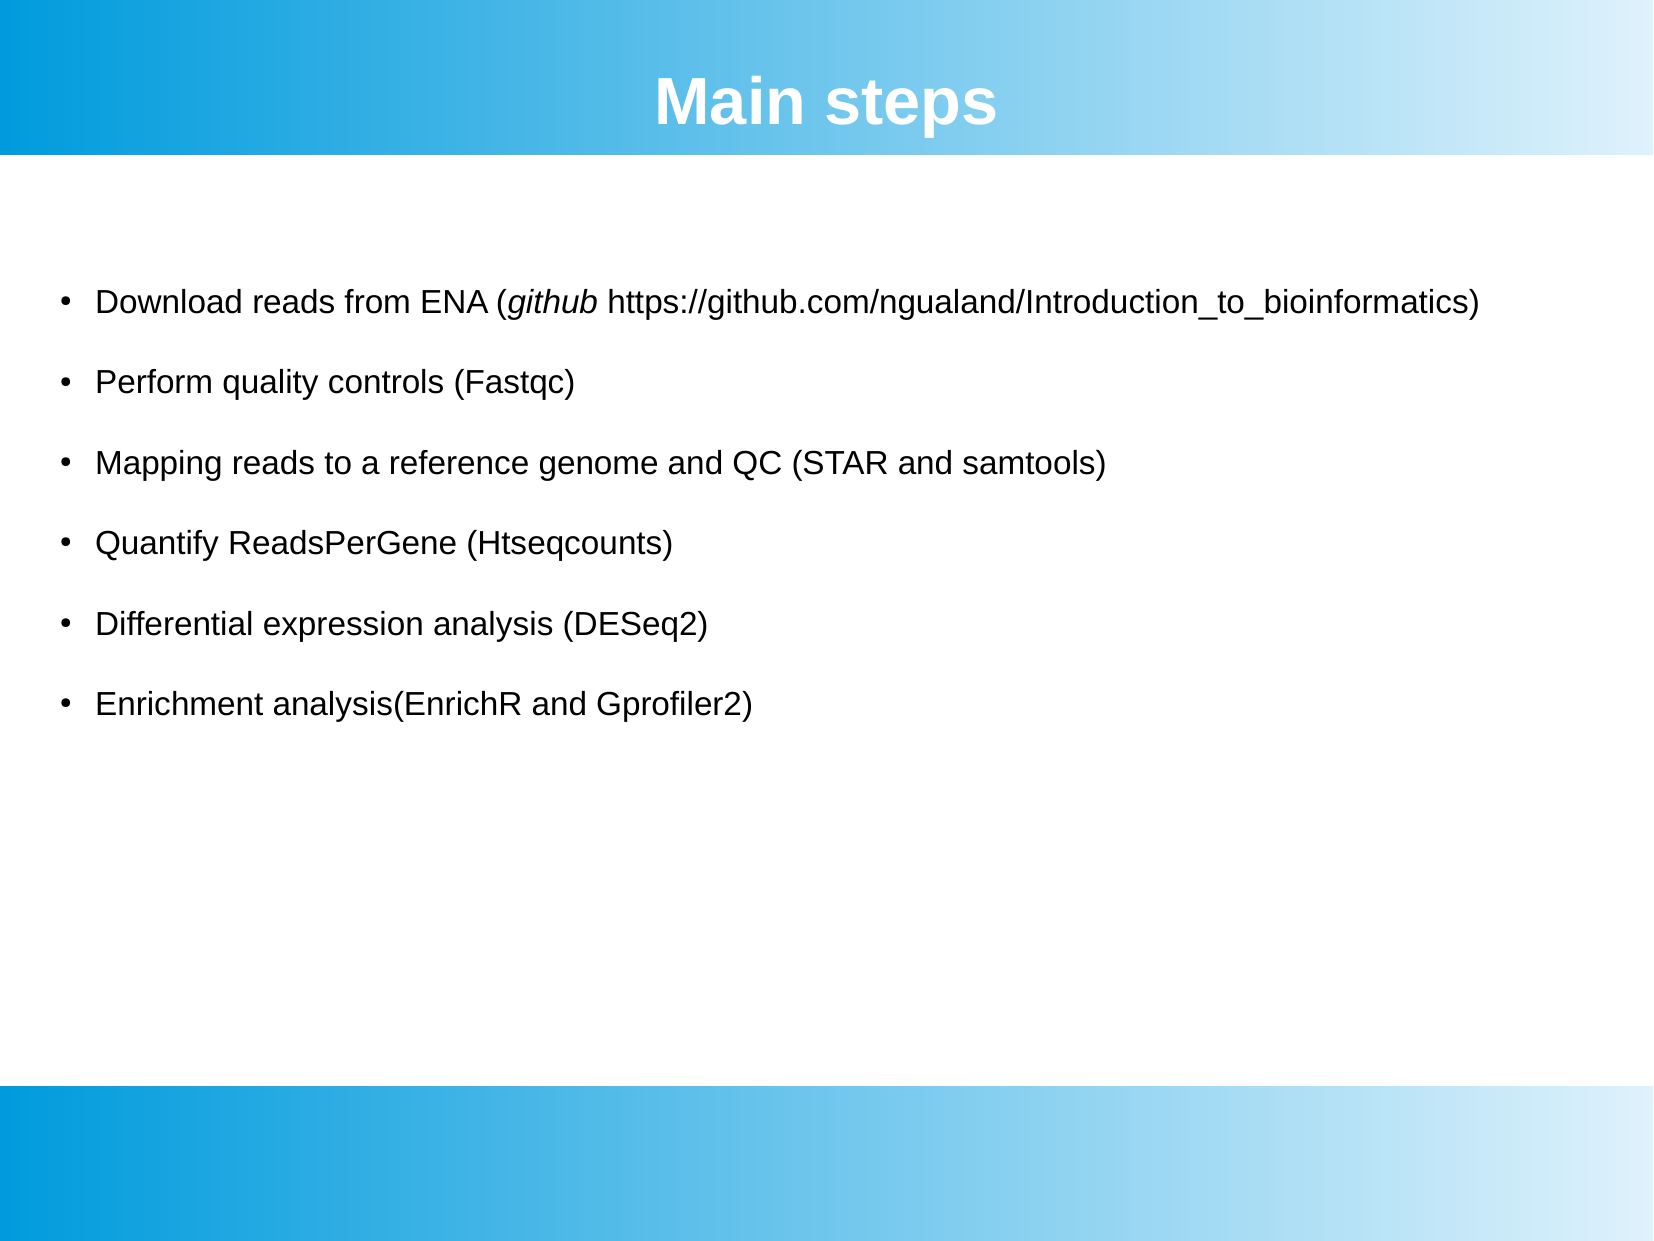

# Main steps
Download reads from ENA (github https://github.com/ngualand/Introduction_to_bioinformatics)
Perform quality controls (Fastqc)
Mapping reads to a reference genome and QC (STAR and samtools)
Quantify ReadsPerGene (Htseqcounts)
Differential expression analysis (DESeq2)
Enrichment analysis(EnrichR and Gprofiler2)